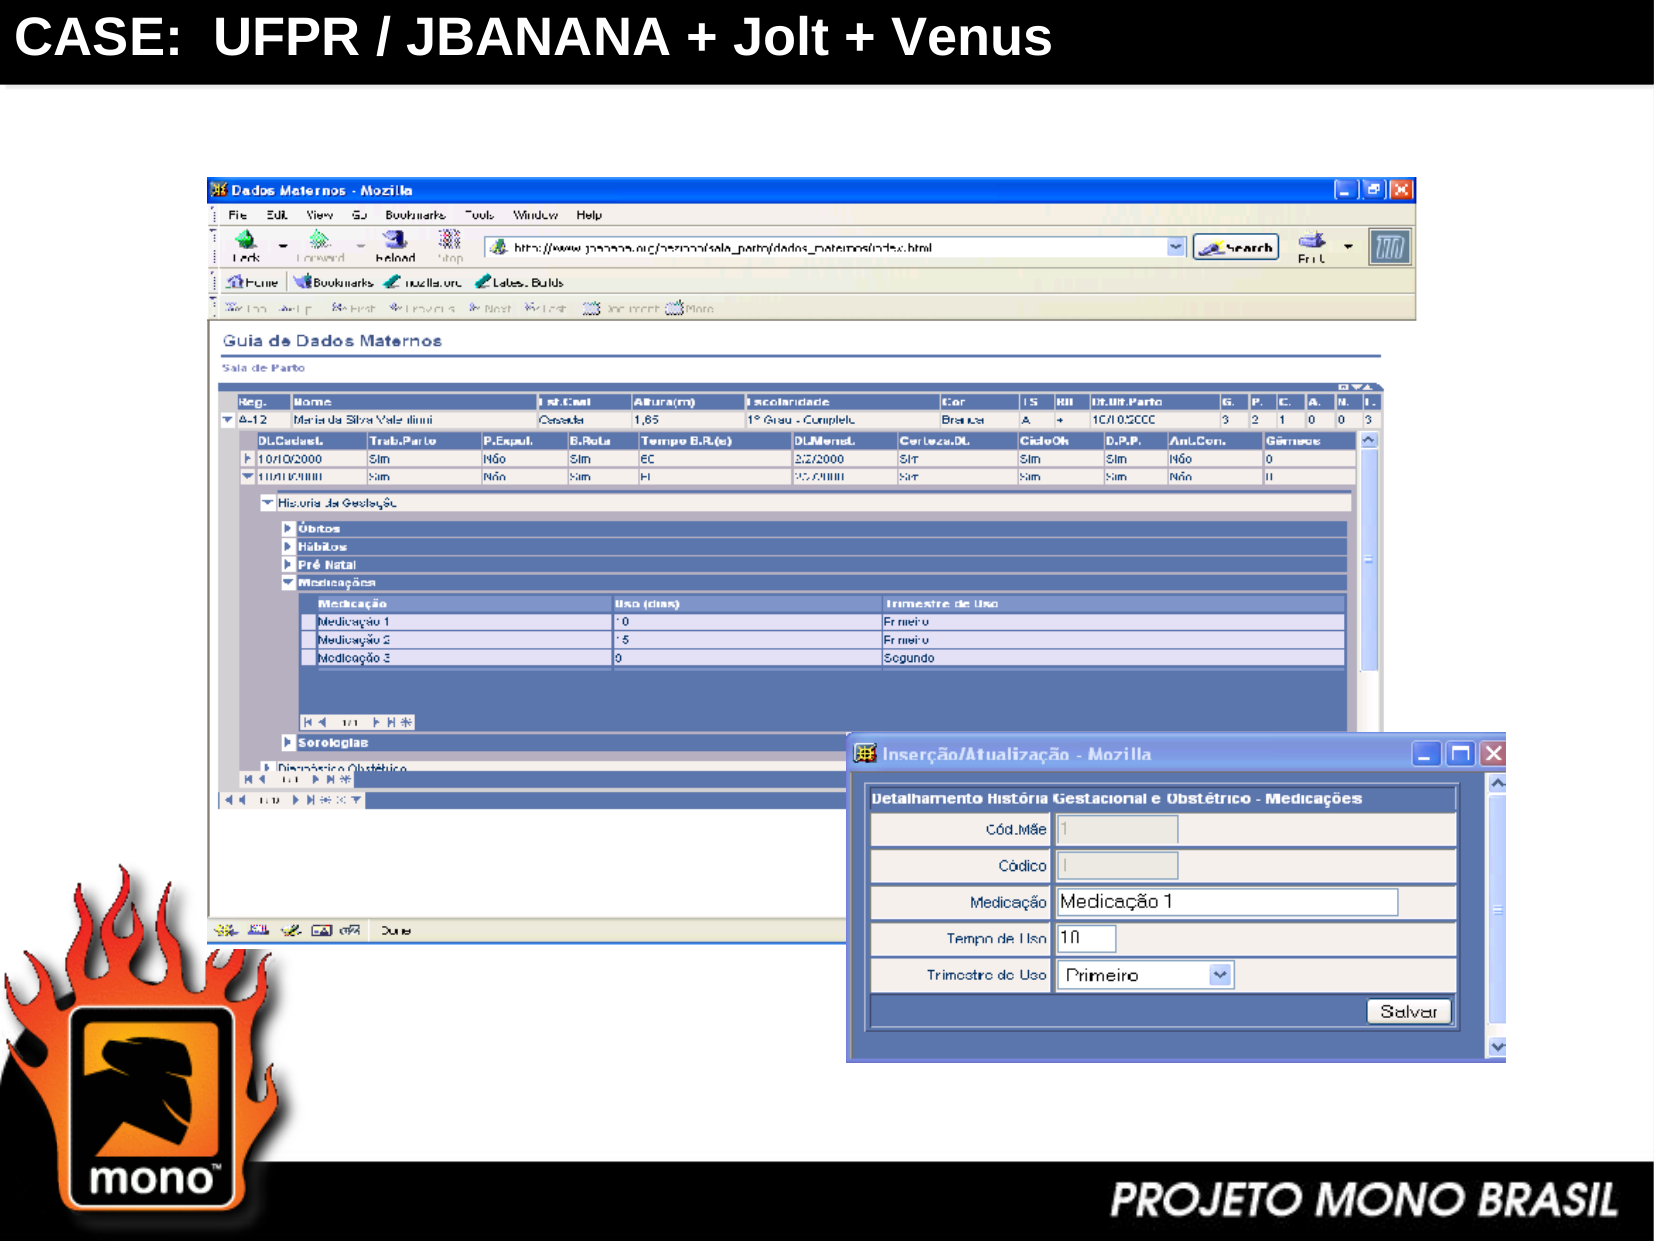

# CASE: UFPR / JBANANA + Jolt + Venus